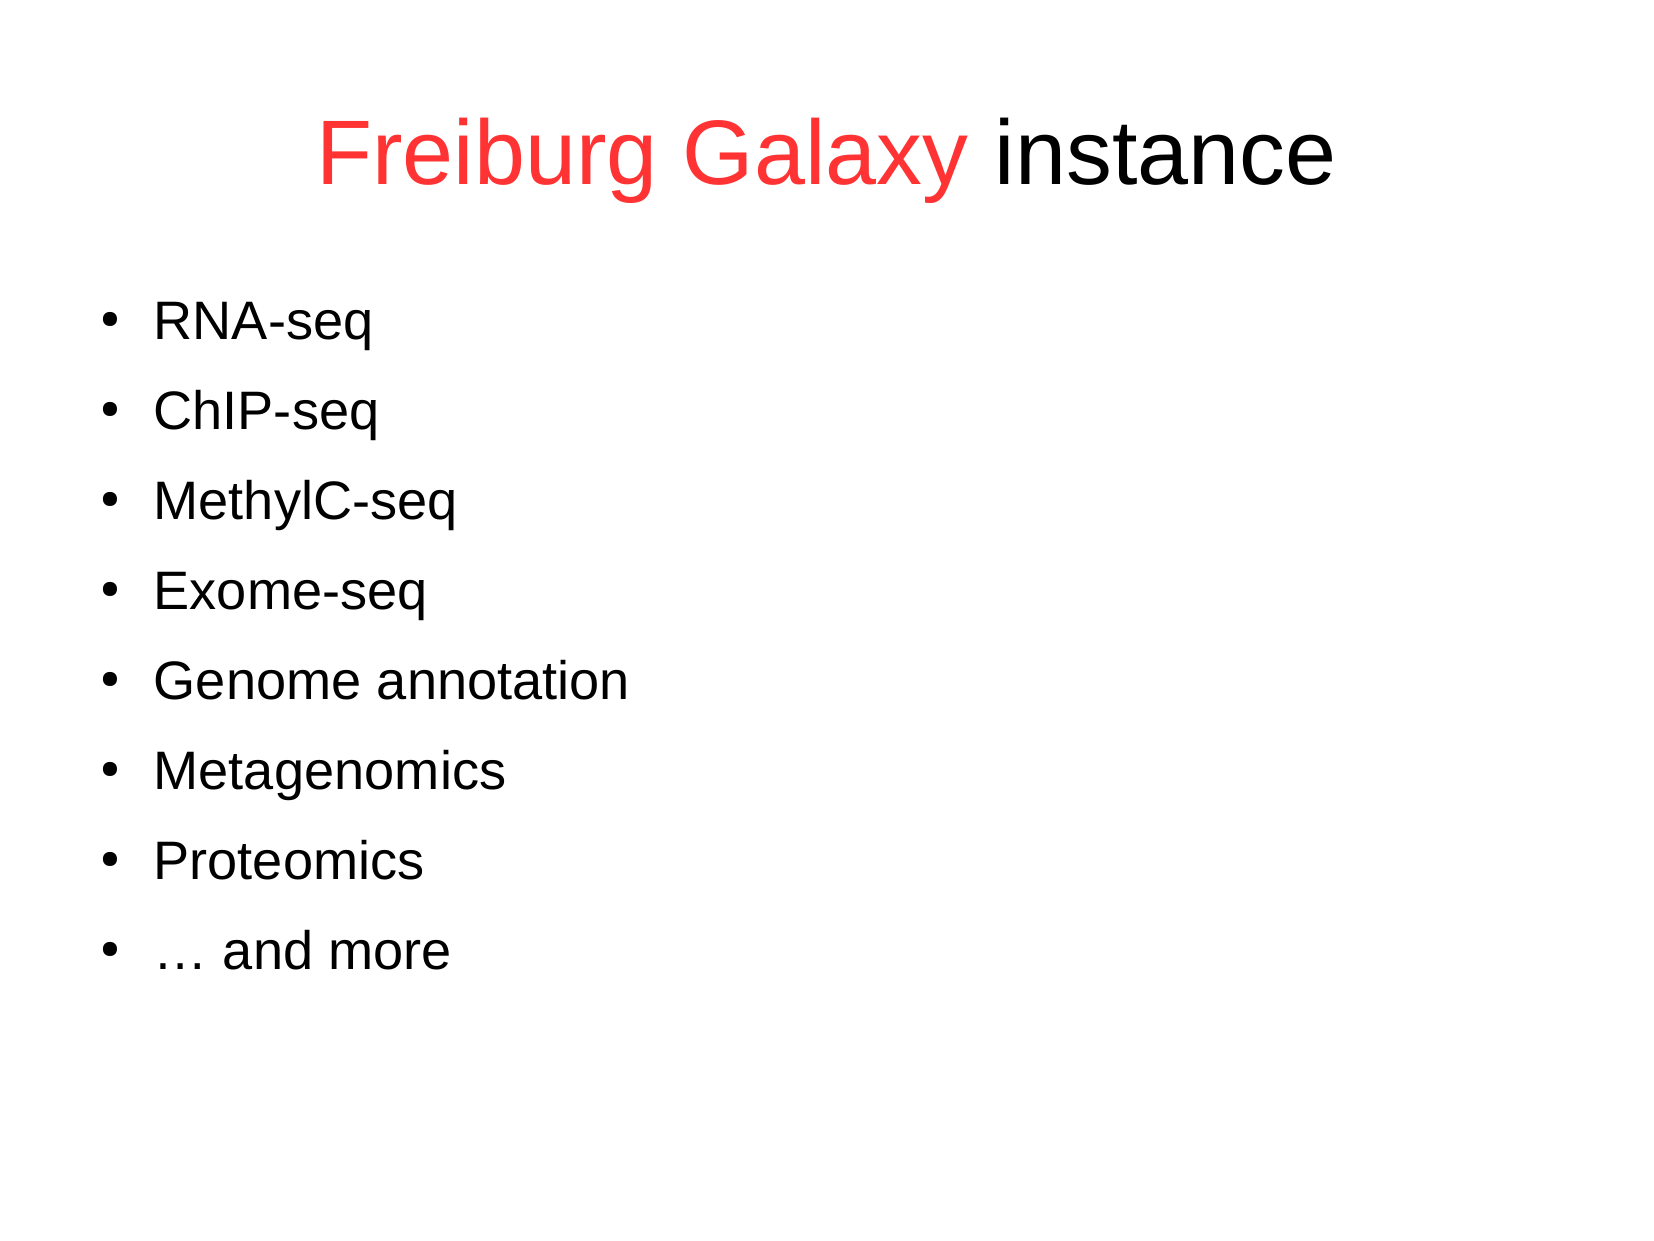

# Freiburg Galaxy instance
RNA-seq
ChIP-seq
MethylC-seq
Exome-seq
Genome annotation
Metagenomics
Proteomics
… and more